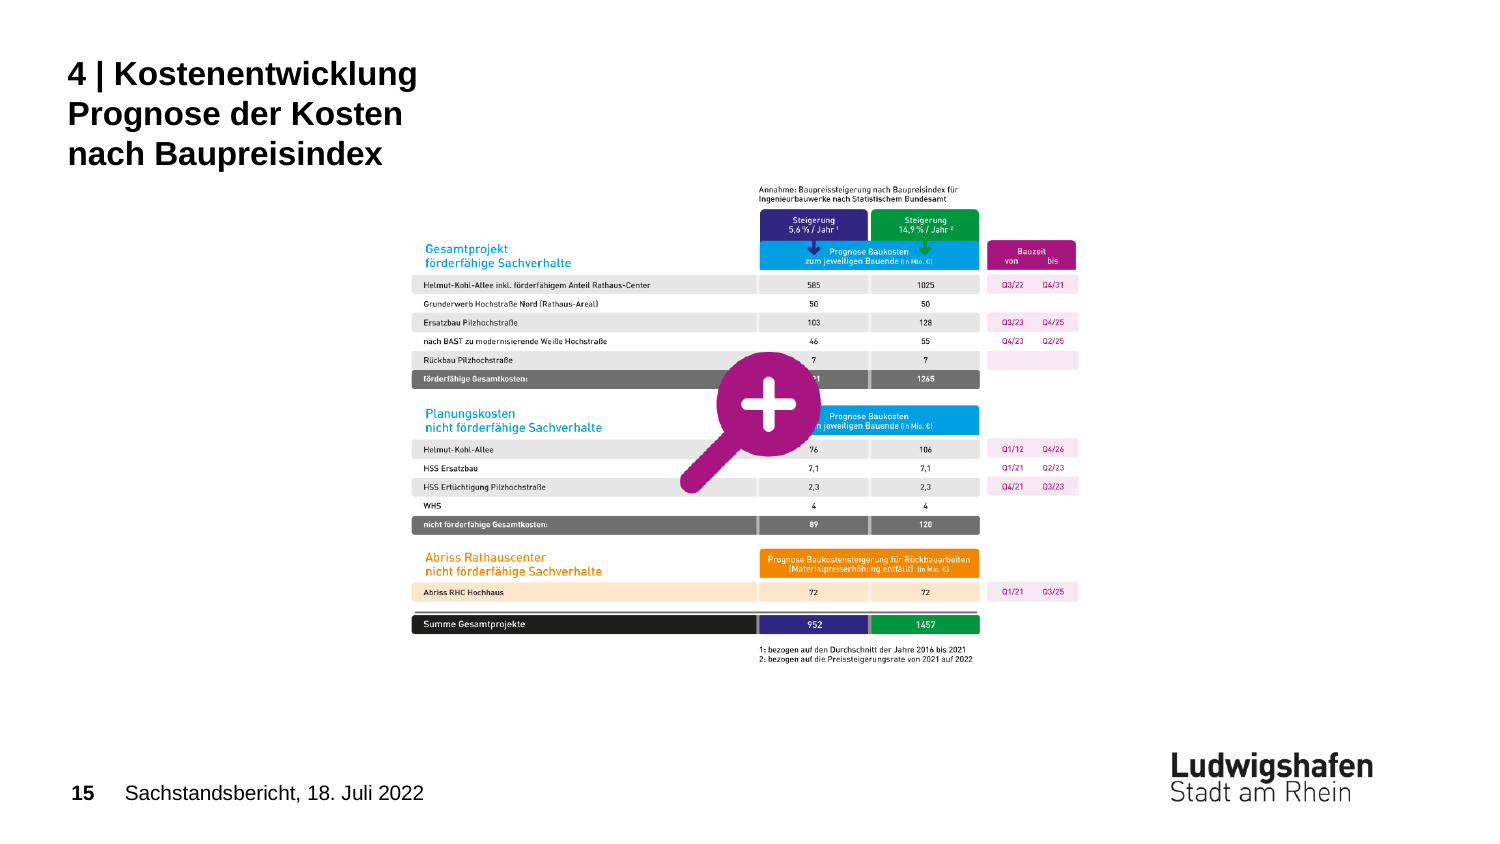

4 | Kostenentwicklung
Prognose der Kosten
nach Baupreisindex